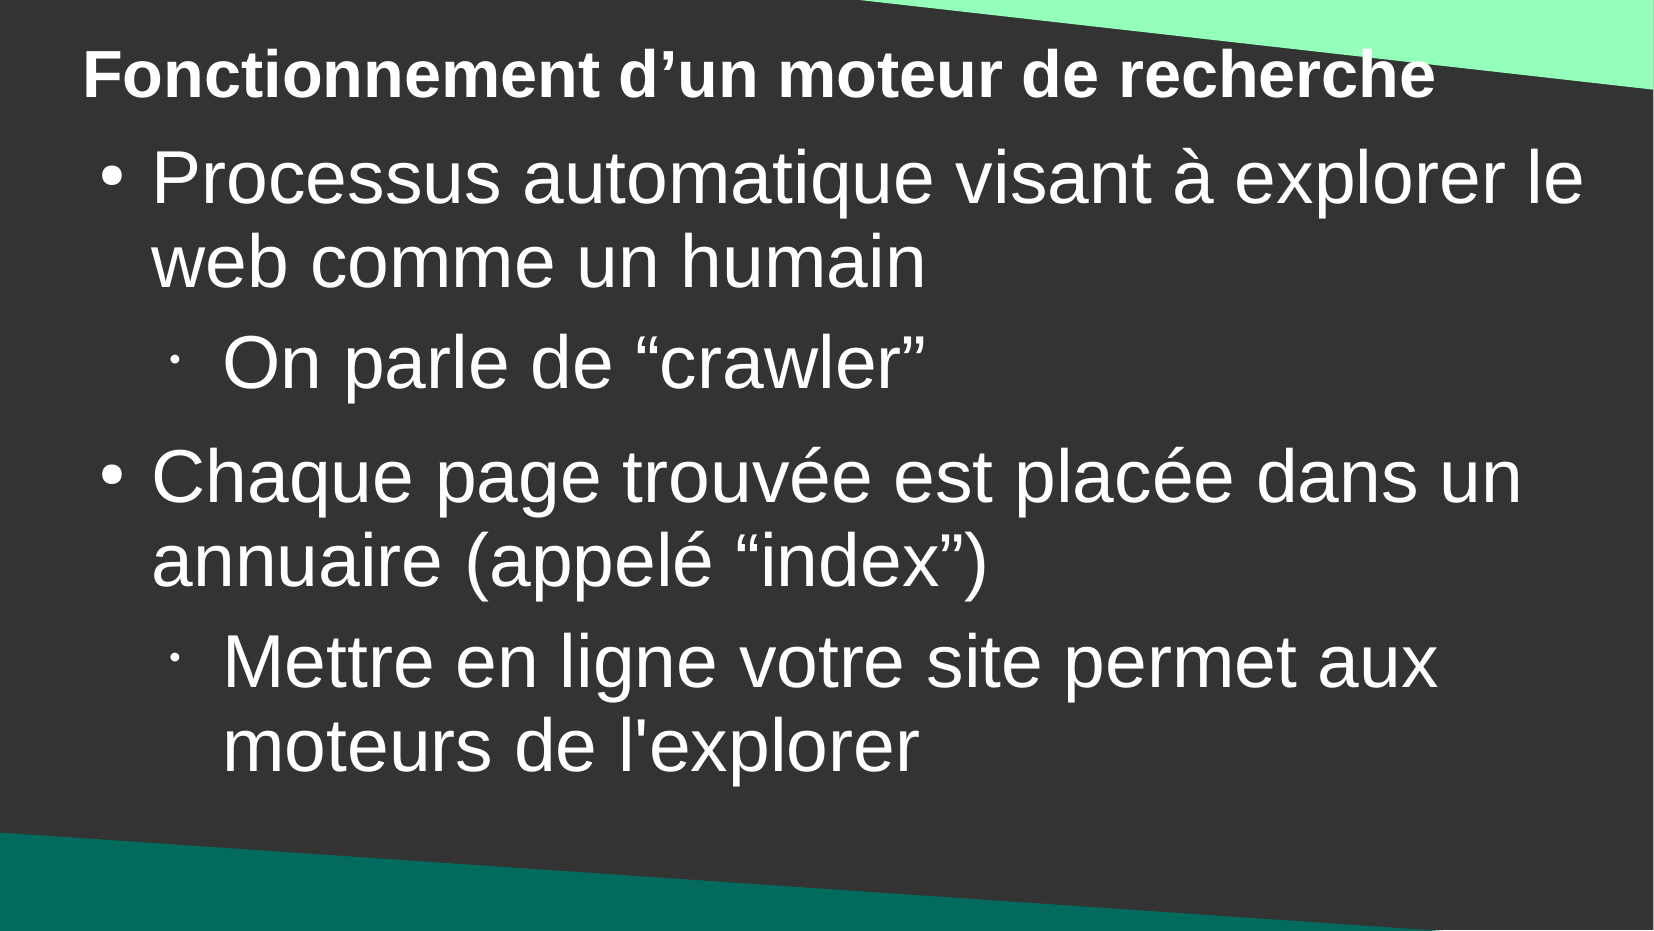

# Fonctionnement d’un moteur de recherche
Processus automatique visant à explorer le web comme un humain
On parle de “crawler”
Chaque page trouvée est placée dans un annuaire (appelé “index”)
Mettre en ligne votre site permet aux moteurs de l'explorer